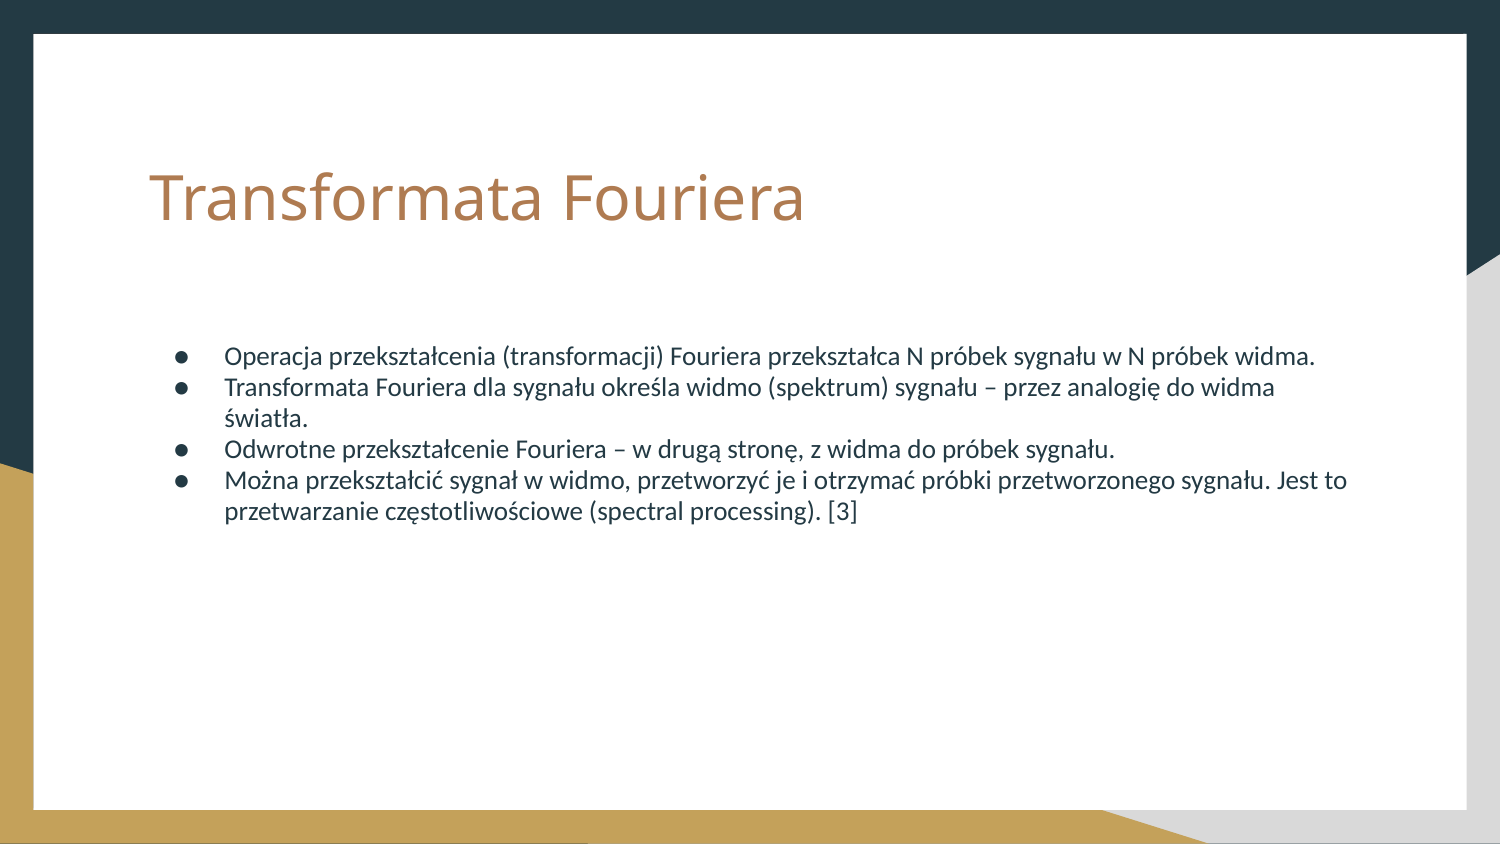

# Transformata Fouriera
Operacja przekształcenia (transformacji) Fouriera przekształca N próbek sygnału w N próbek widma.
Transformata Fouriera dla sygnału określa widmo (spektrum) sygnału – przez analogię do widma światła.
Odwrotne przekształcenie Fouriera – w drugą stronę, z widma do próbek sygnału.
Można przekształcić sygnał w widmo, przetworzyć je i otrzymać próbki przetworzonego sygnału. Jest to przetwarzanie częstotliwościowe (spectral processing). [3]